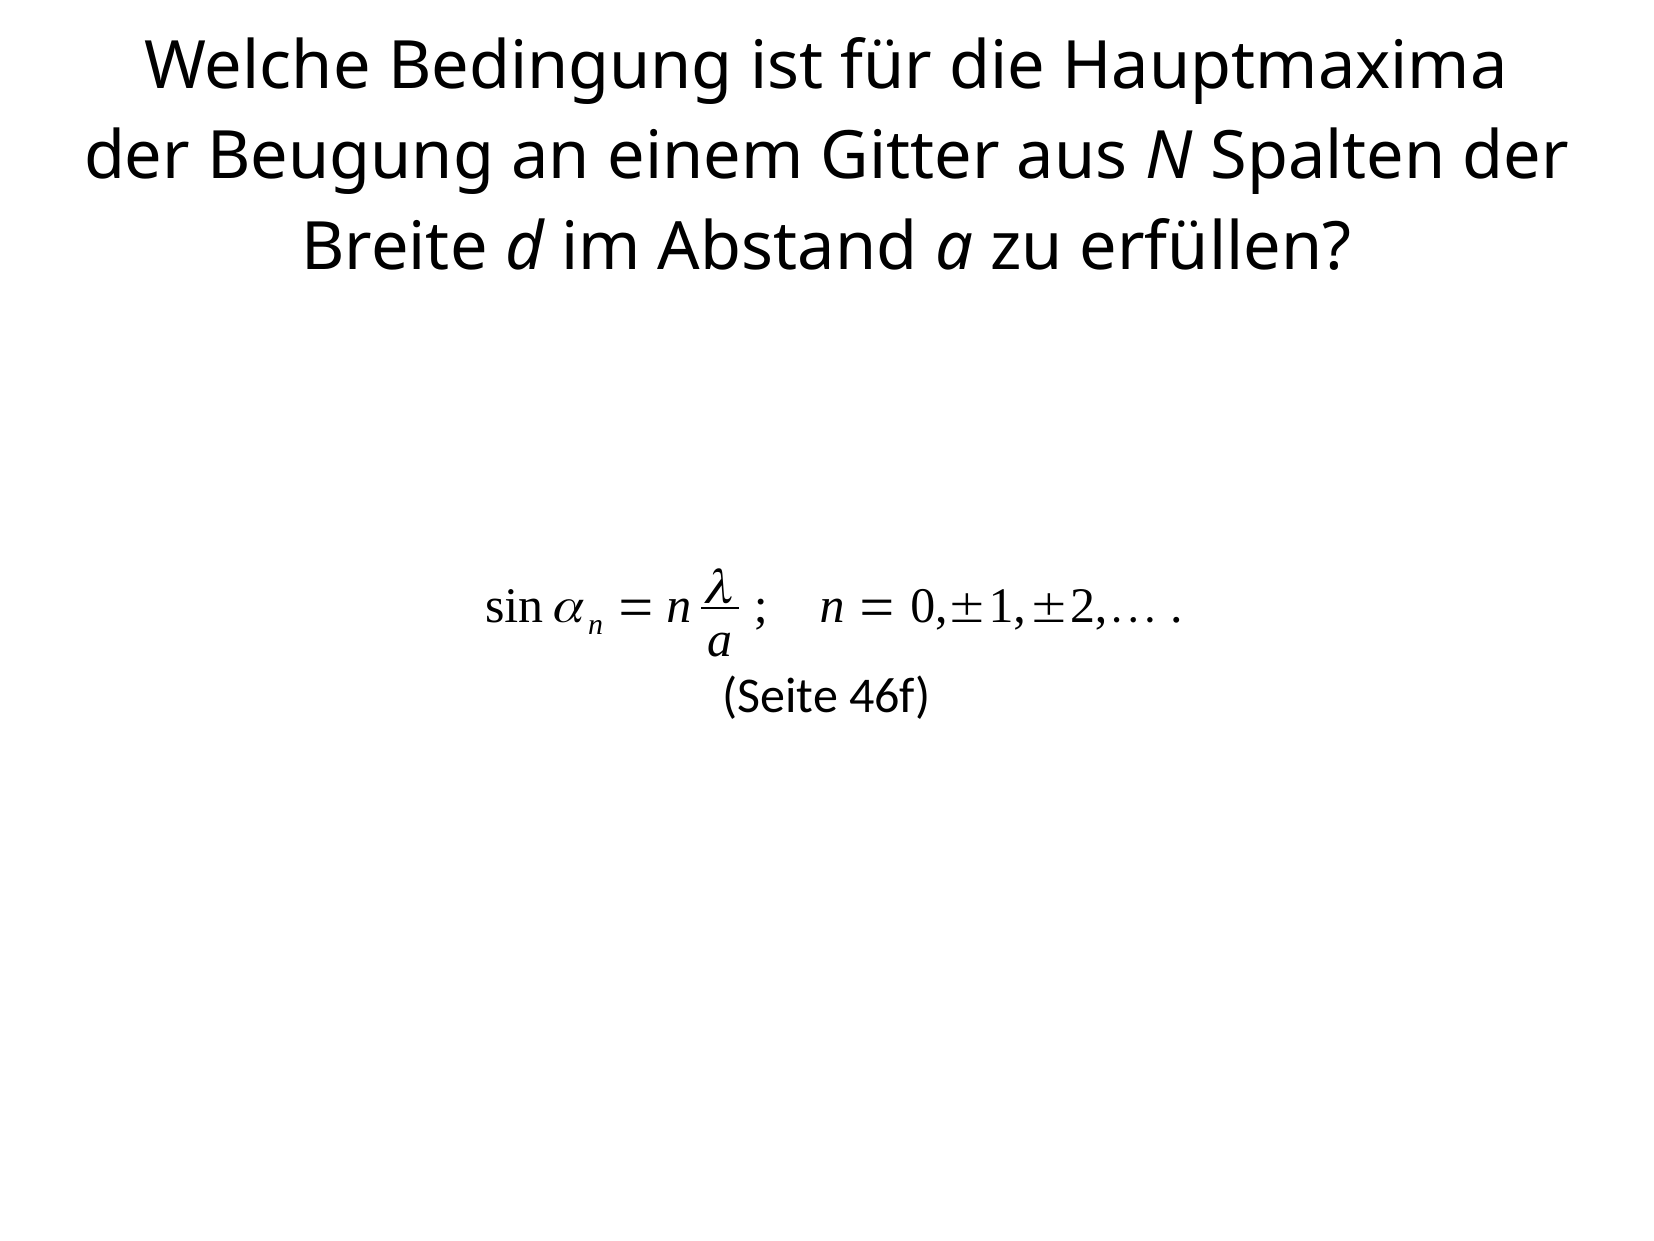

# Welche Bedingung ist für die Hauptmaxima der Beugung an einem Gitter aus N Spalten der Breite d im Abstand a zu erfüllen?
(Seite 46f)